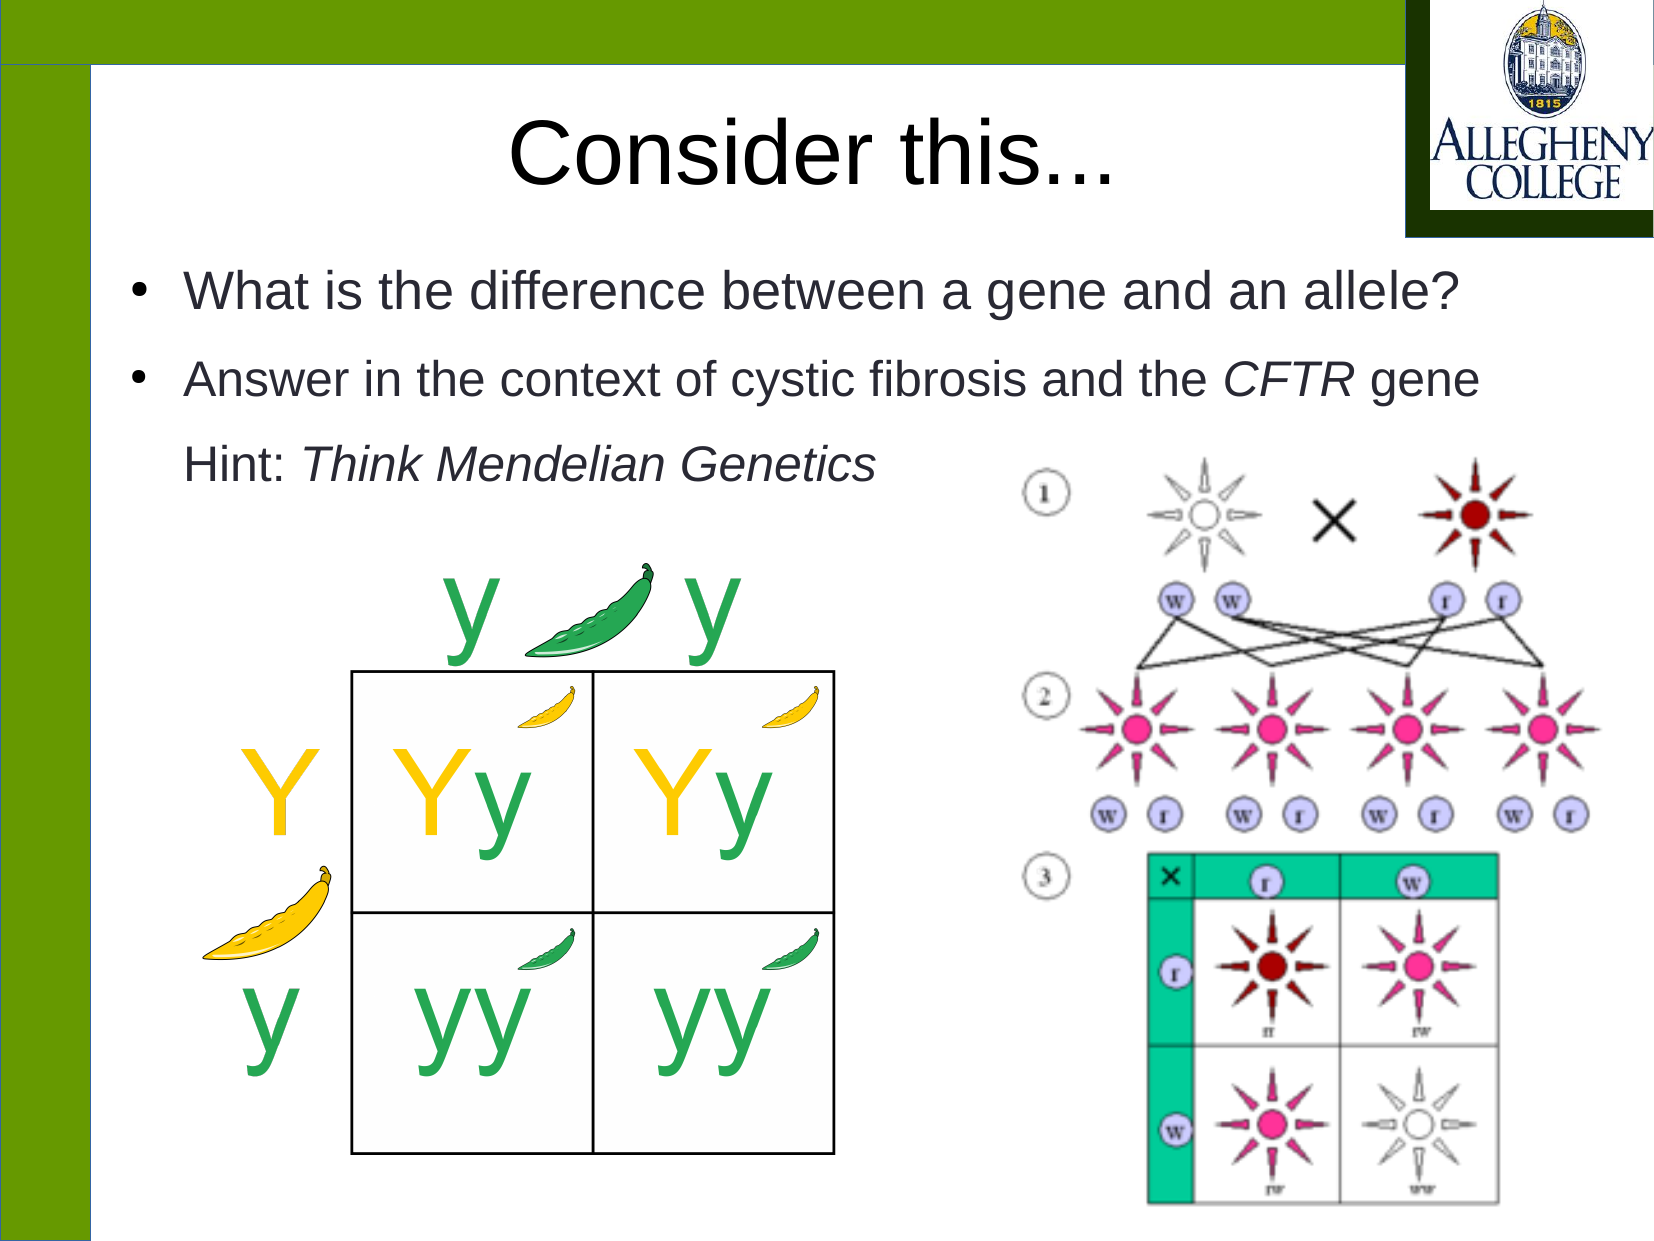

# Consider this...
What is the difference between a gene and an allele?
Answer in the context of cystic fibrosis and the CFTR gene
Hint: Think Mendelian Genetics